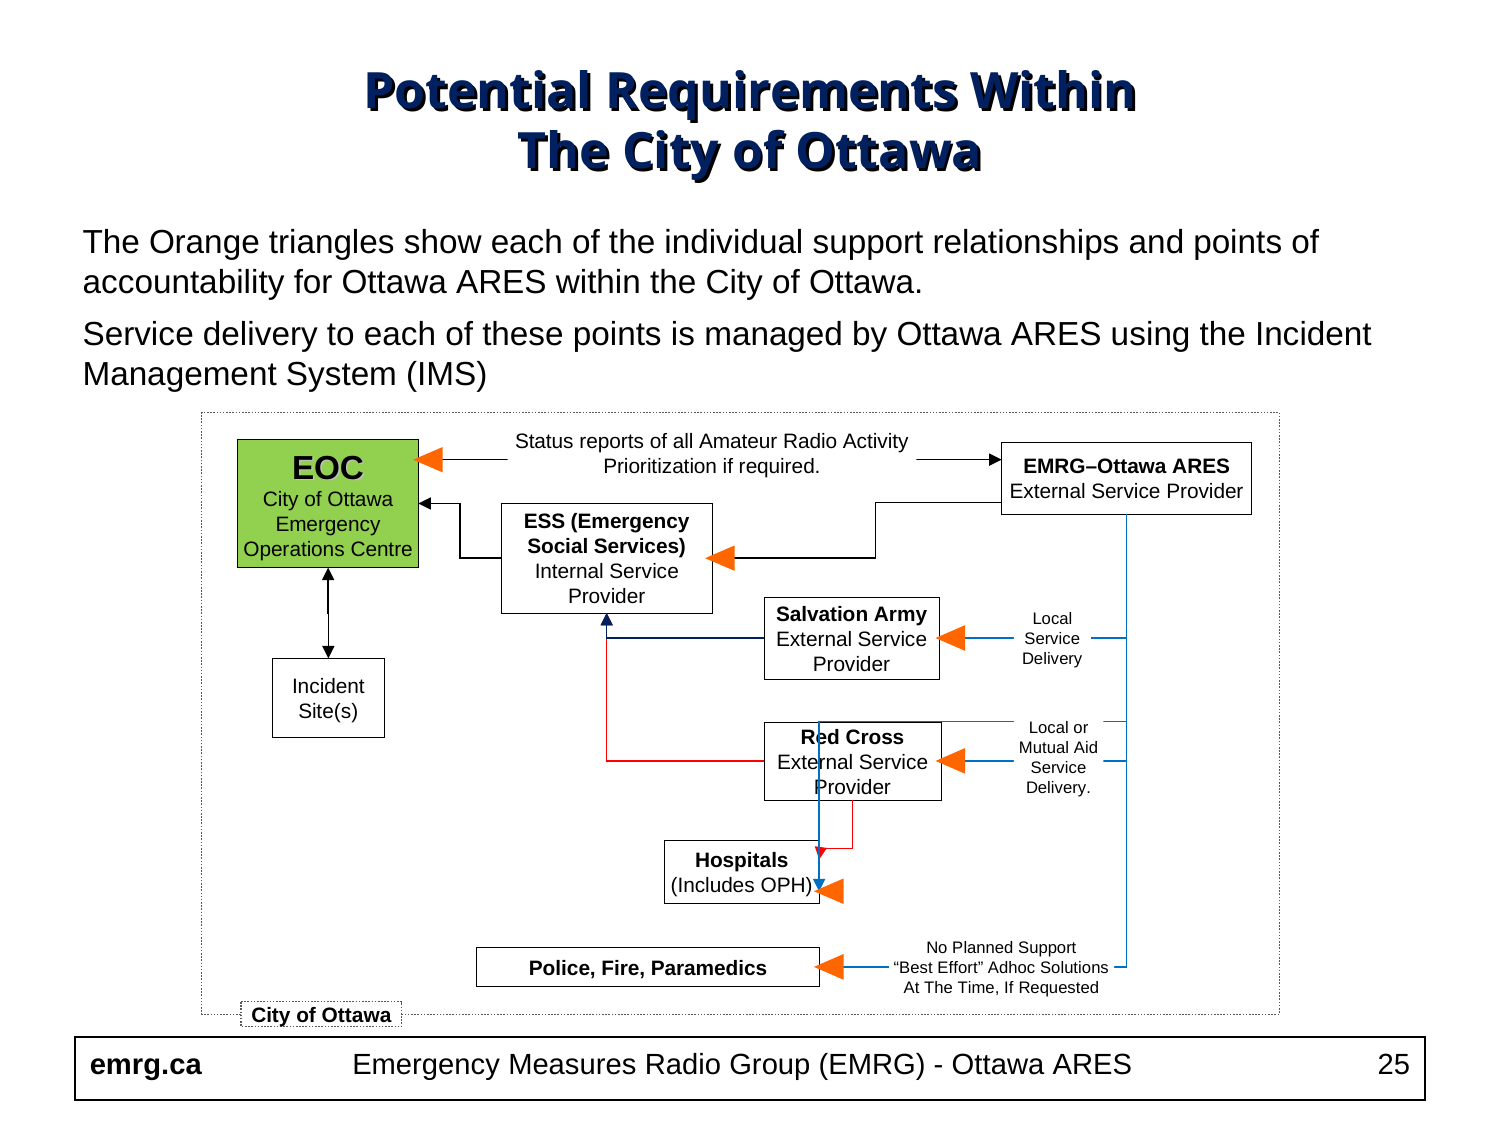

# Potential Requirements Within The City of Ottawa
The Orange triangles show each of the individual support relationships and points of accountability for Ottawa ARES within the City of Ottawa.
Service delivery to each of these points is managed by Ottawa ARES using the Incident Management System (IMS)
Status reports of all Amateur Radio Activity
Prioritization if required.
EOC
City of Ottawa Emergency Operations Centre
EMRG–Ottawa ARES External Service Provider
ESS (Emergency Social Services)
Internal Service Provider
Salvation Army
External Service Provider
Local Service Delivery
Incident Site(s)
Local or Mutual Aid Service Delivery.
Red Cross
External Service Provider
Hospitals
(Includes OPH)
No Planned Support
“Best Effort” Adhoc Solutions At The Time, If Requested
Police, Fire, Paramedics
City of Ottawa
Emergency Measures Radio Group (EMRG) - Ottawa ARES
24